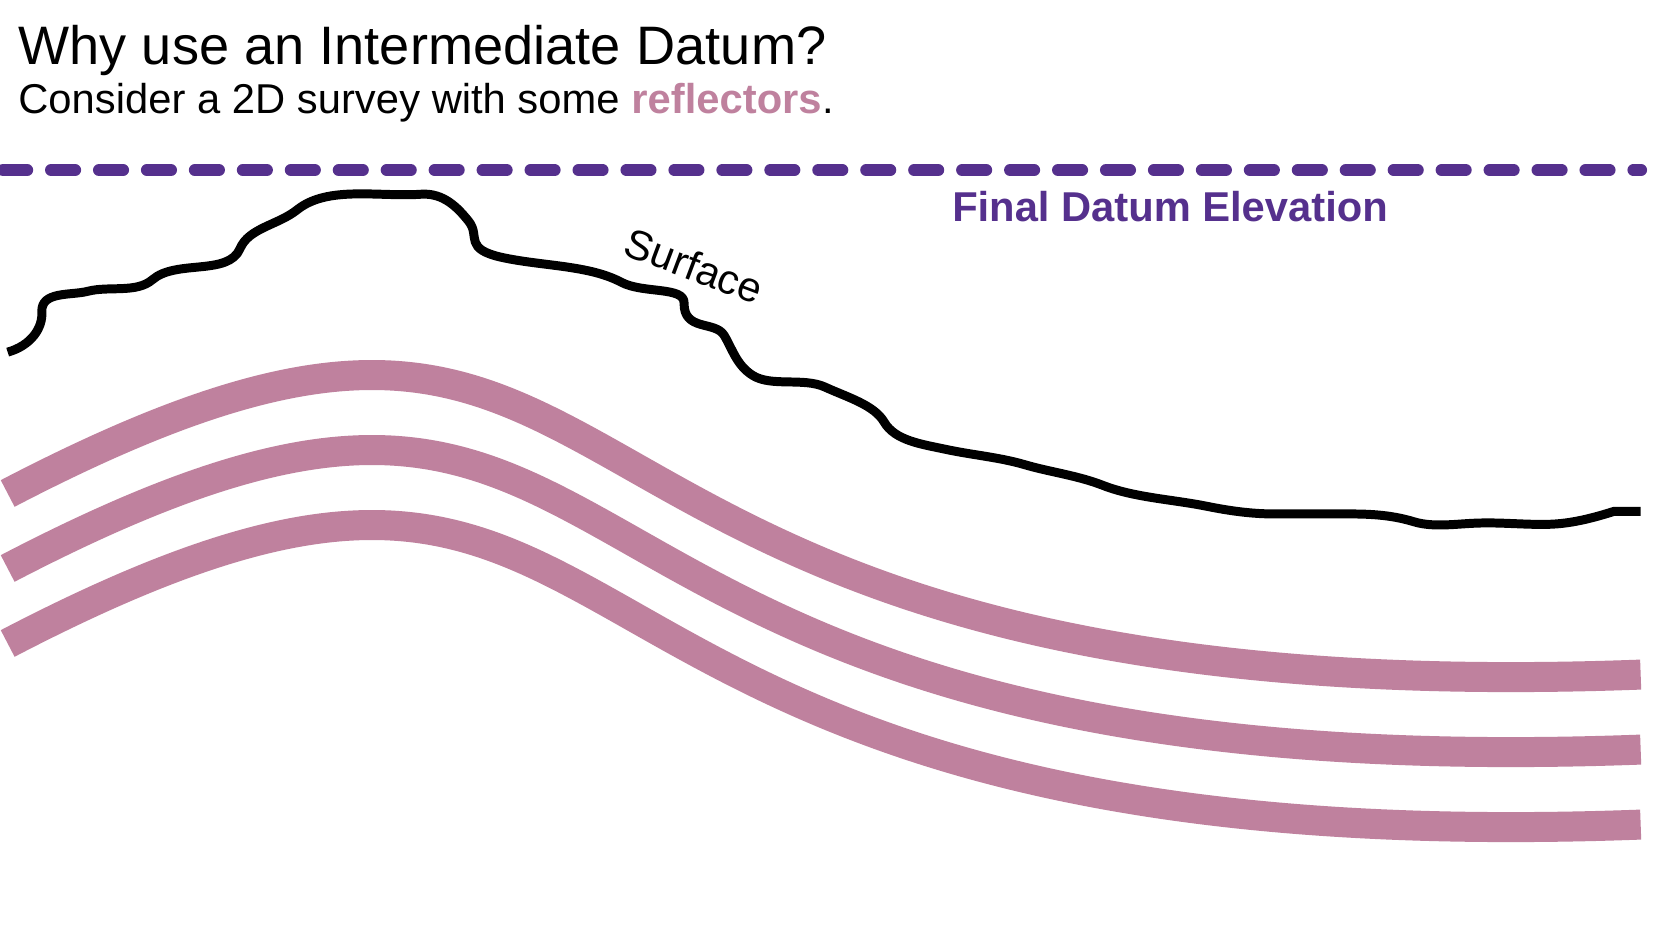

Why use an Intermediate Datum?
Consider a 2D survey with some reflectors.
Final Datum Elevation
Surface